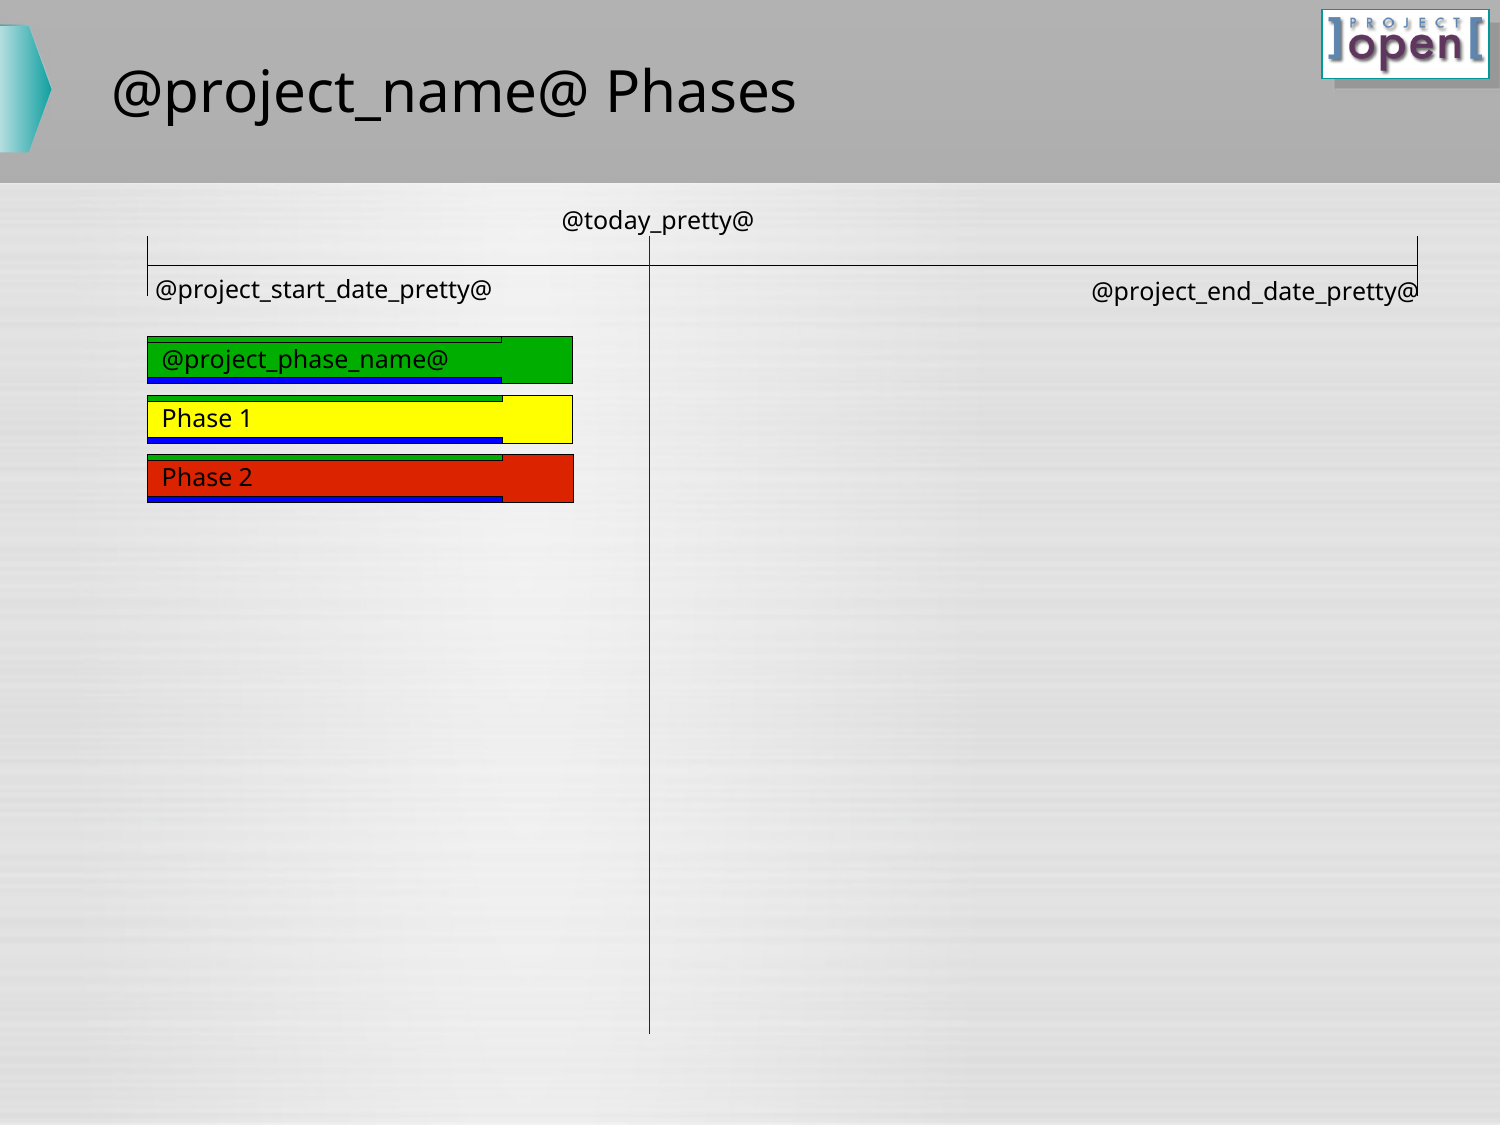

# @project_name@ Phases
@today_pretty@
@project_start_date_pretty@
@project_end_date_pretty@
@project_phase_name@
Phase 1
Phase 2